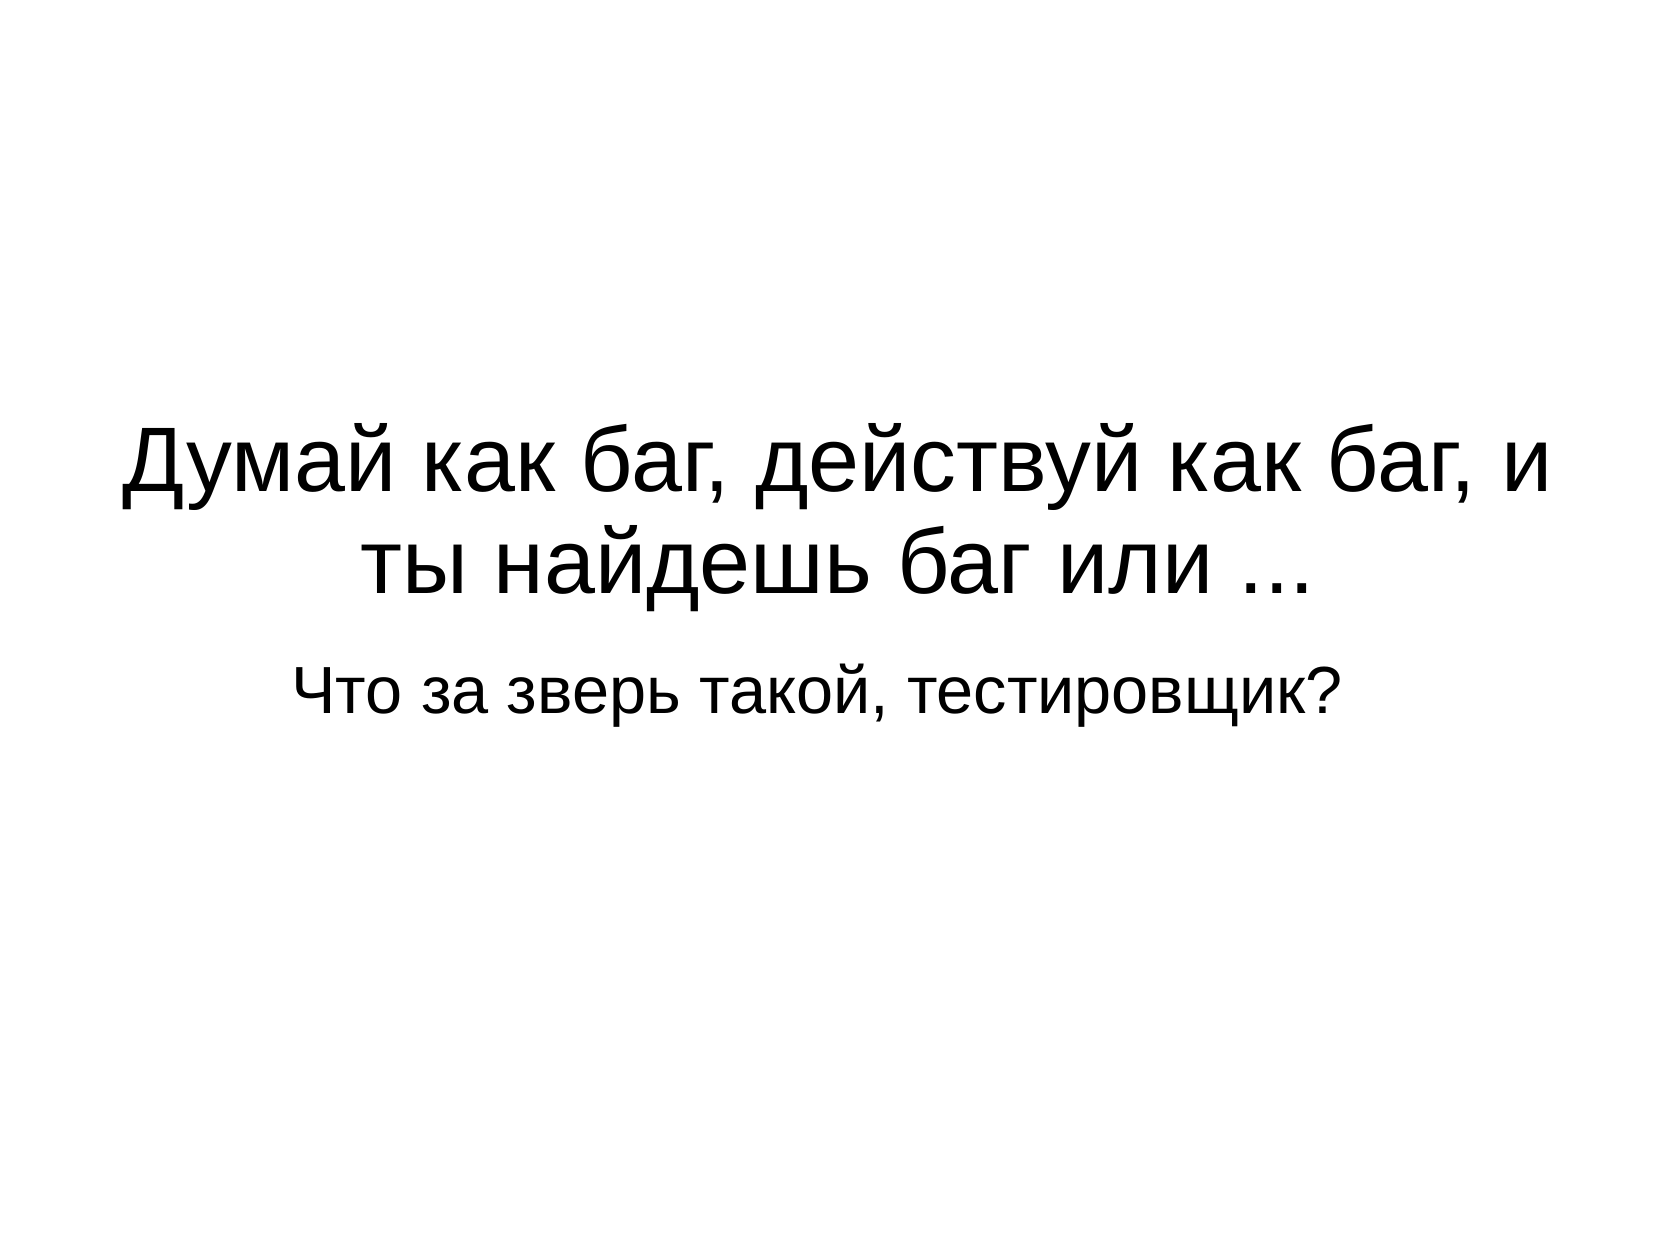

Что за зверь такой, тестировщик?
# Думай как баг, действуй как баг, и ты найдешь баг или ...